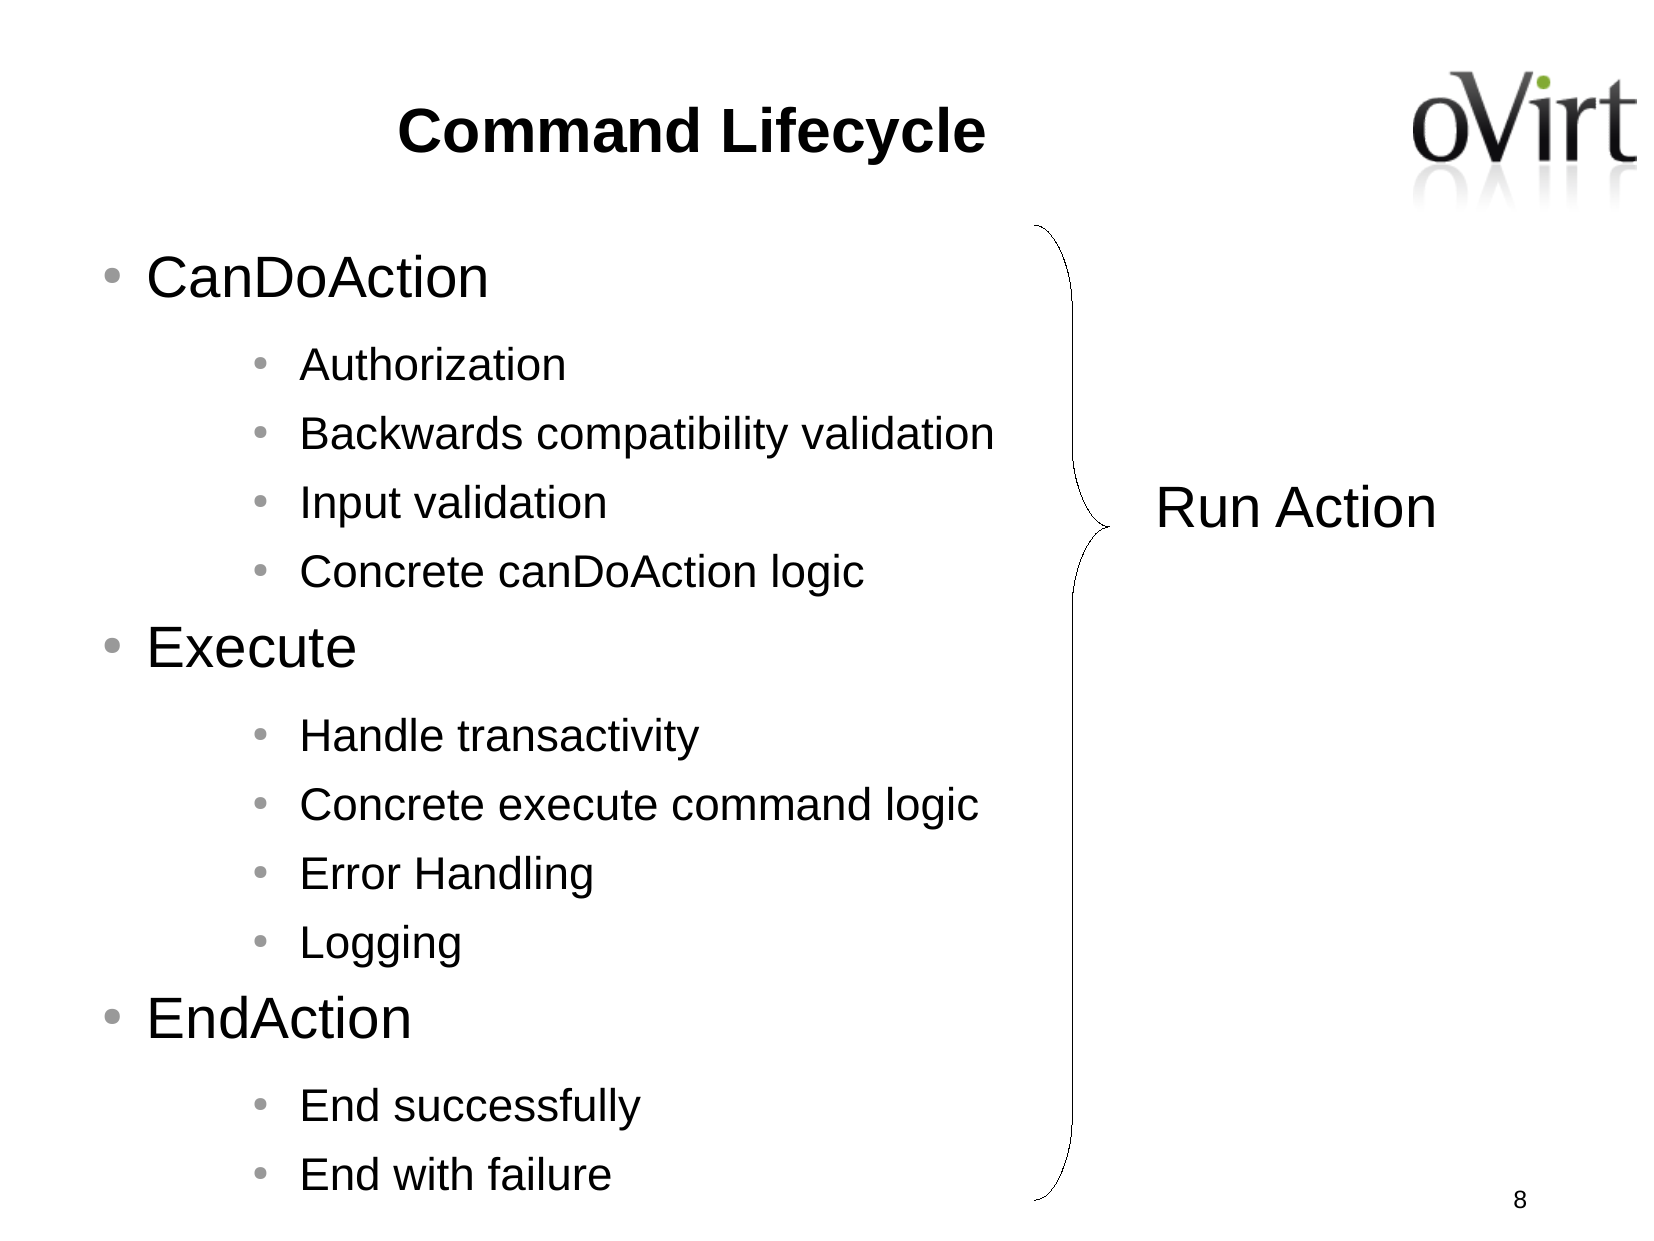

# Command Lifecycle
CanDoAction
Authorization
Backwards compatibility validation
Input validation
Concrete canDoAction logic
Execute
Handle transactivity
Concrete execute command logic
Error Handling
Logging
EndAction
End successfully
End with failure
Run Action